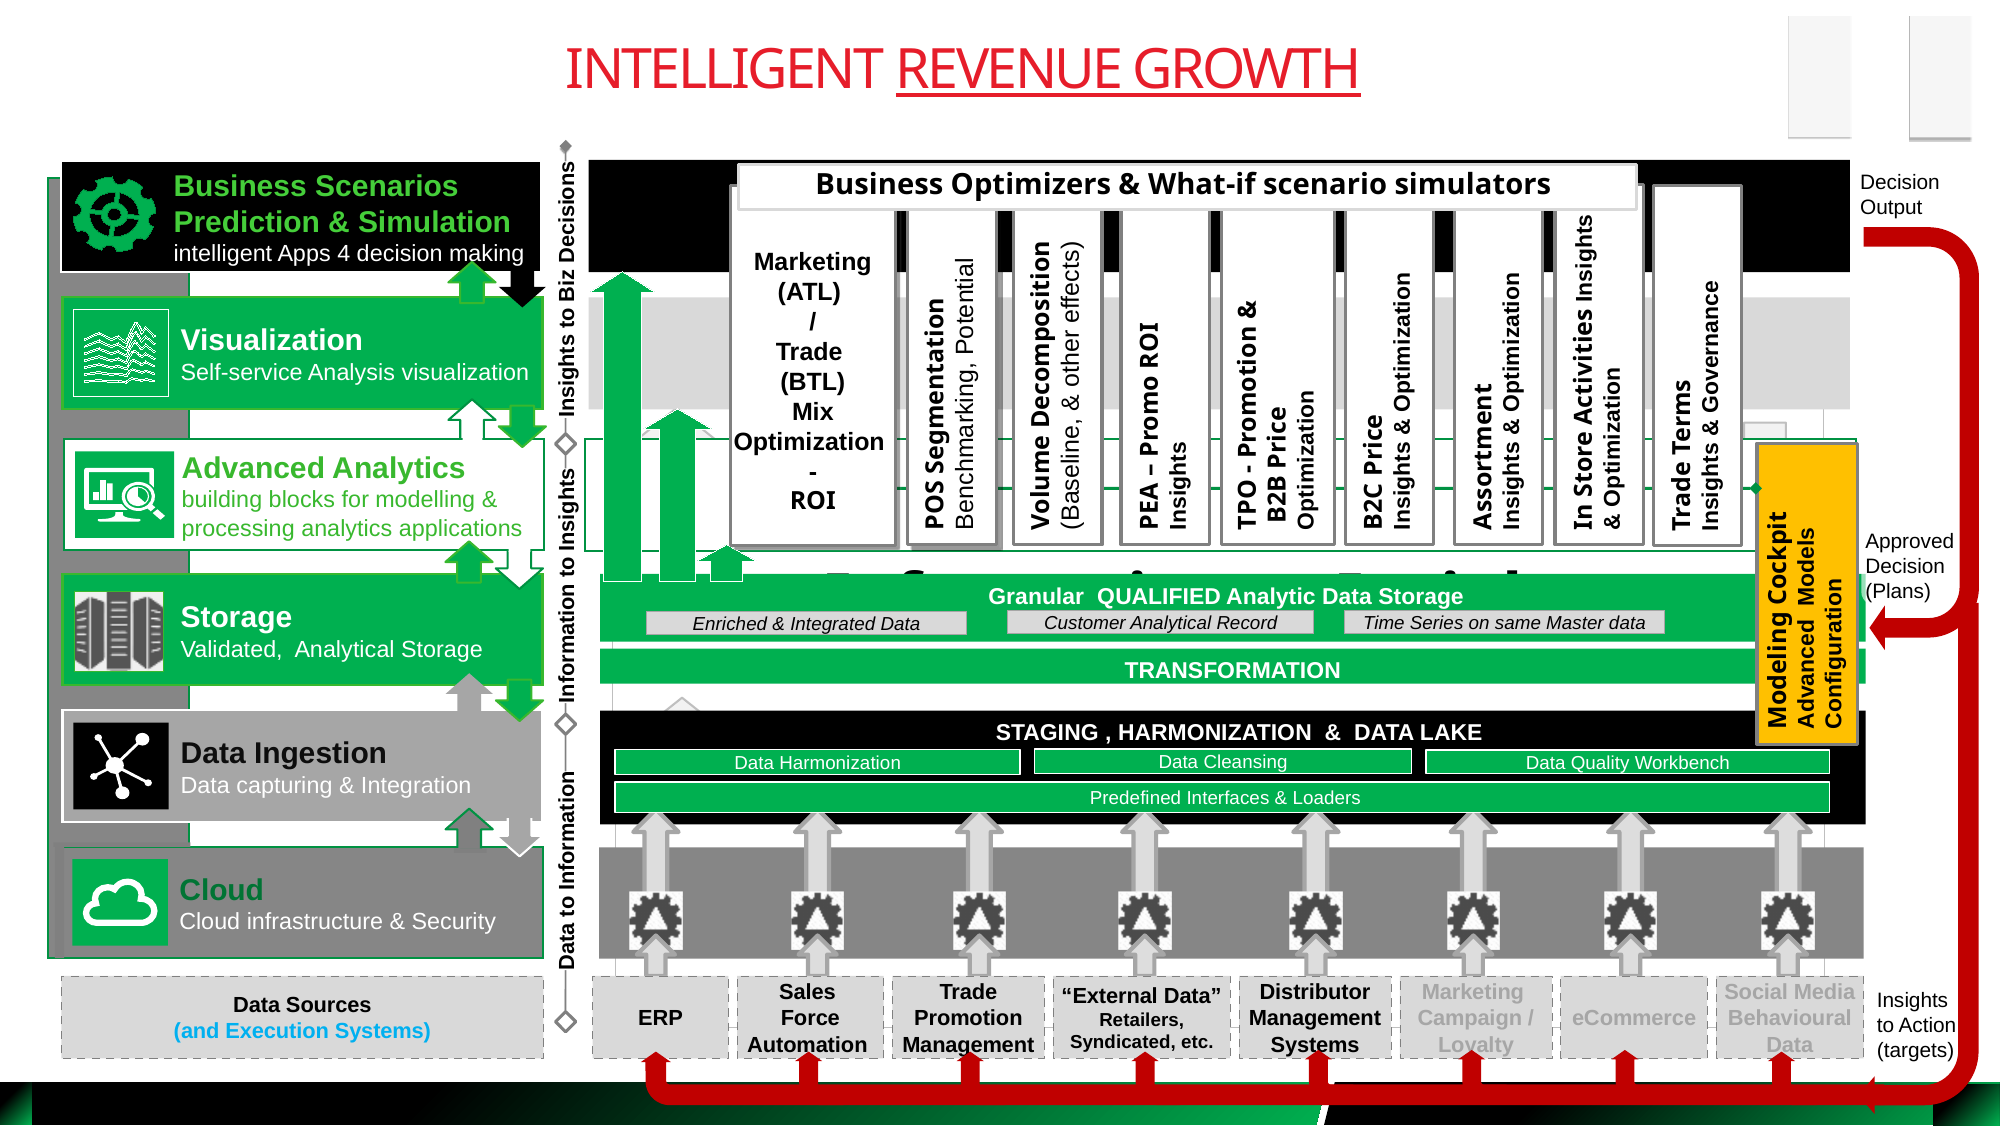

# intelligent Revenue Growth
Granular QUALIFIED Analytic Data Storage
Time Series on same Master data
Customer Analytical Record
Enriched & Integrated Data
TRANSFORMATION
Business Scenarios Prediction & Simulation
intelligent Apps 4 decision making
Decision
Output
Approved Decision
(Plans)
Insights
to Action
(targets)
Insights to Business Decisions
Information to Insights
Data to Information
Business Optimizers & What-if scenario simulators
Marketing (ATL)
/
Trade
(BTL)
Mix Optimization
-
ROI
Insights to Biz Decisions
Visualization
Self-service Analysis visualization
TPO - Promotion &
 B2B Price
Optimization
POS Segmentation Benchmarking, Potential
Volume Decomposition (Baseline, & other effects)
PEA – Promo ROI
Insights
B2C Price
Insights & Optimization
Assortment
Insights & Optimization
In Store Activities Insights & Optimization
Trade Terms
Insights & Governance
Advanced Analytics
building blocks for modelling & processing analytics applications
Modeling Cockpit
Advanced Models Configuration
Information to Insights
Storage
Validated, Analytical Storage
Data Ingestion
Data capturing & Integration
 STAGING , HARMONIZATION & DATA LAKE
Data Harmonization
Data Cleansing
Data Quality Workbench
Predefined Interfaces & Loaders
ERP
Sales
Force Automation
Trade Promotion
Management
“External Data”
Retailers, Syndicated, etc.
Distributor Management Systems
Marketing Campaign /
Loyalty
eCommerce
Social Media
Behavioural Data
Cloud
Cloud infrastructure & Security
Data to Information
Data Sources
(and Execution Systems)